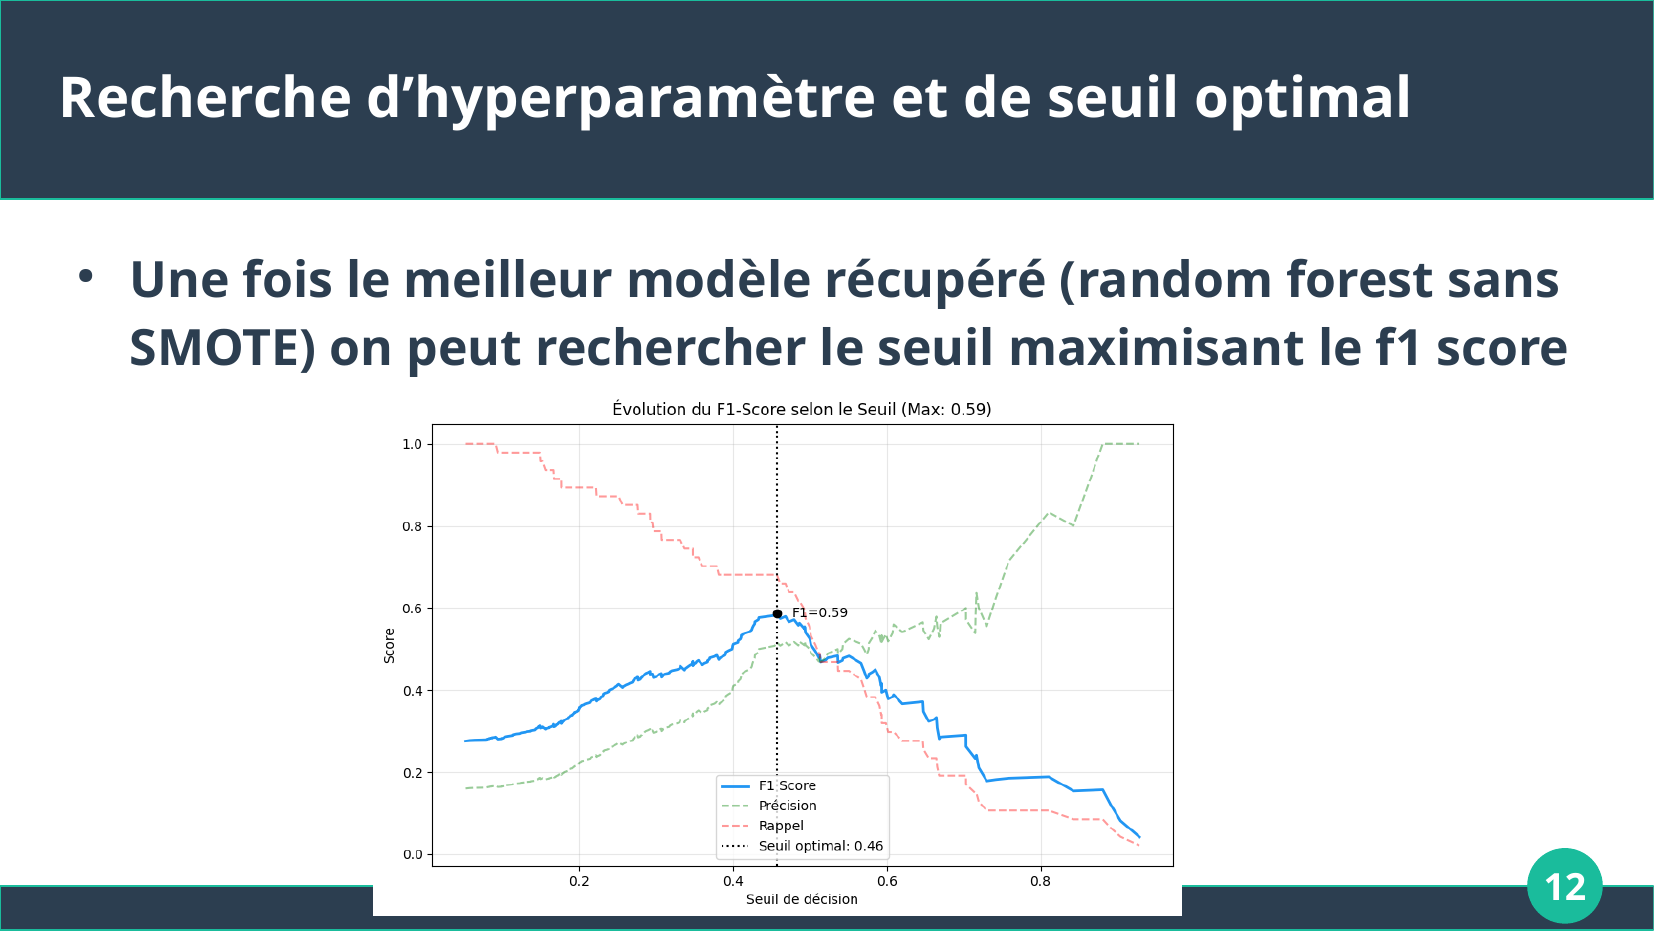

# Recherche d’hyperparamètre et de seuil optimal
Une fois le meilleur modèle récupéré (random forest sans SMOTE) on peut rechercher le seuil maximisant le f1 score
12